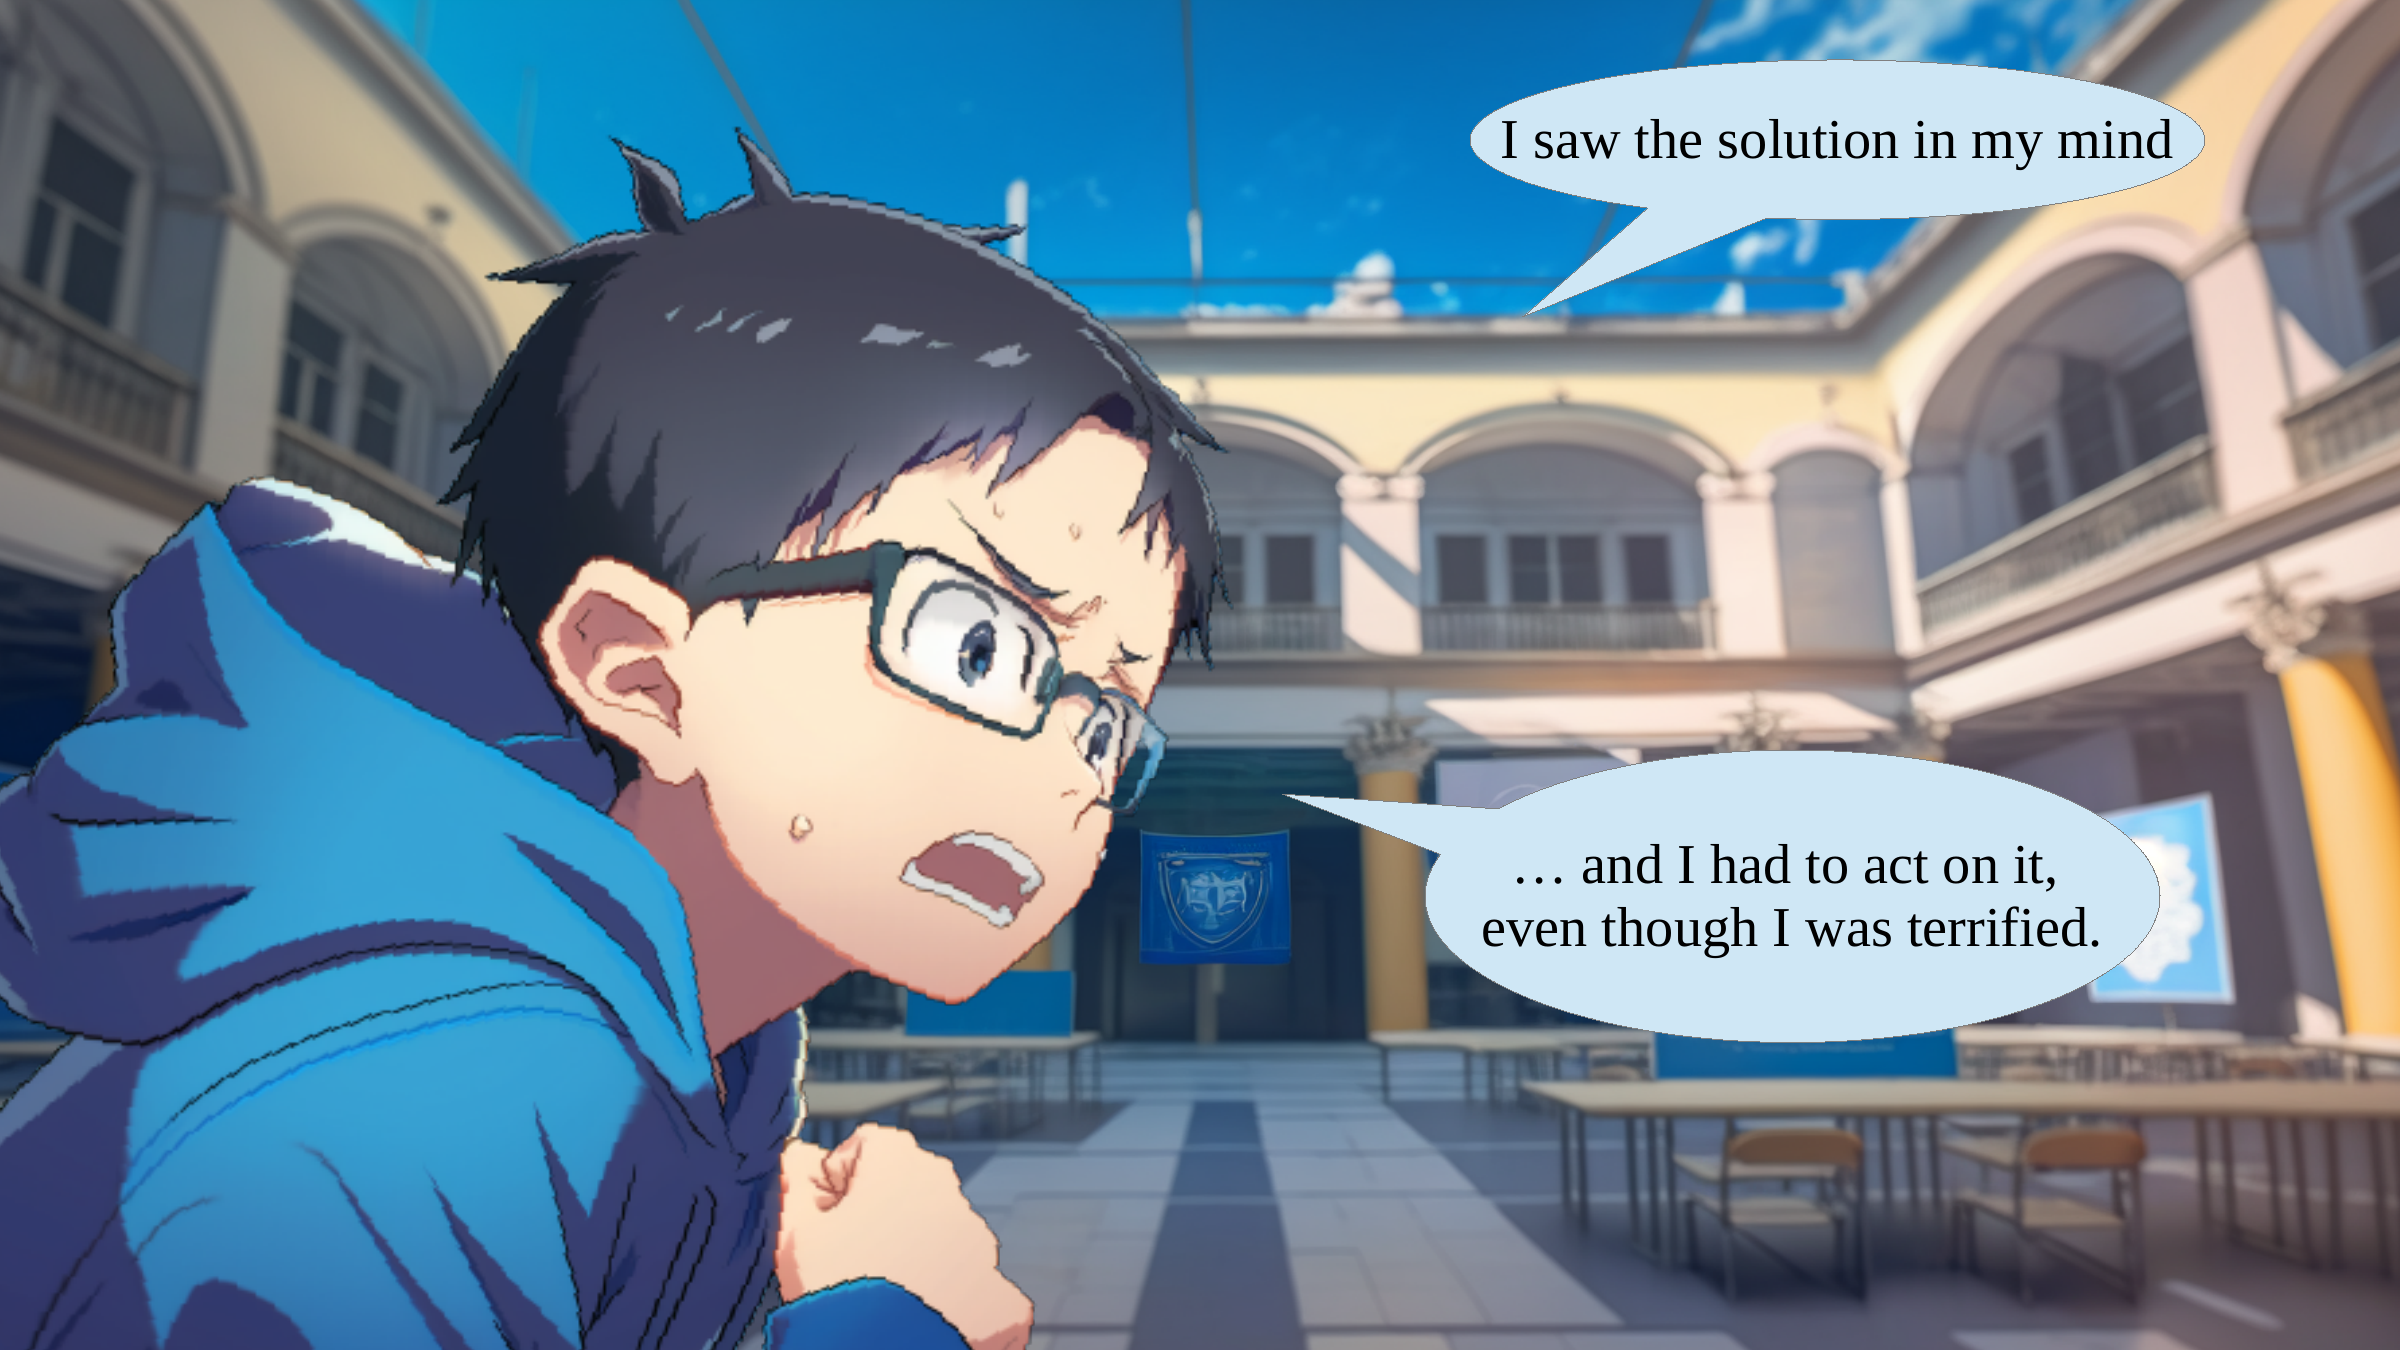

I saw the solution in my mind
… and I had to act on it,
even though I was terrified.